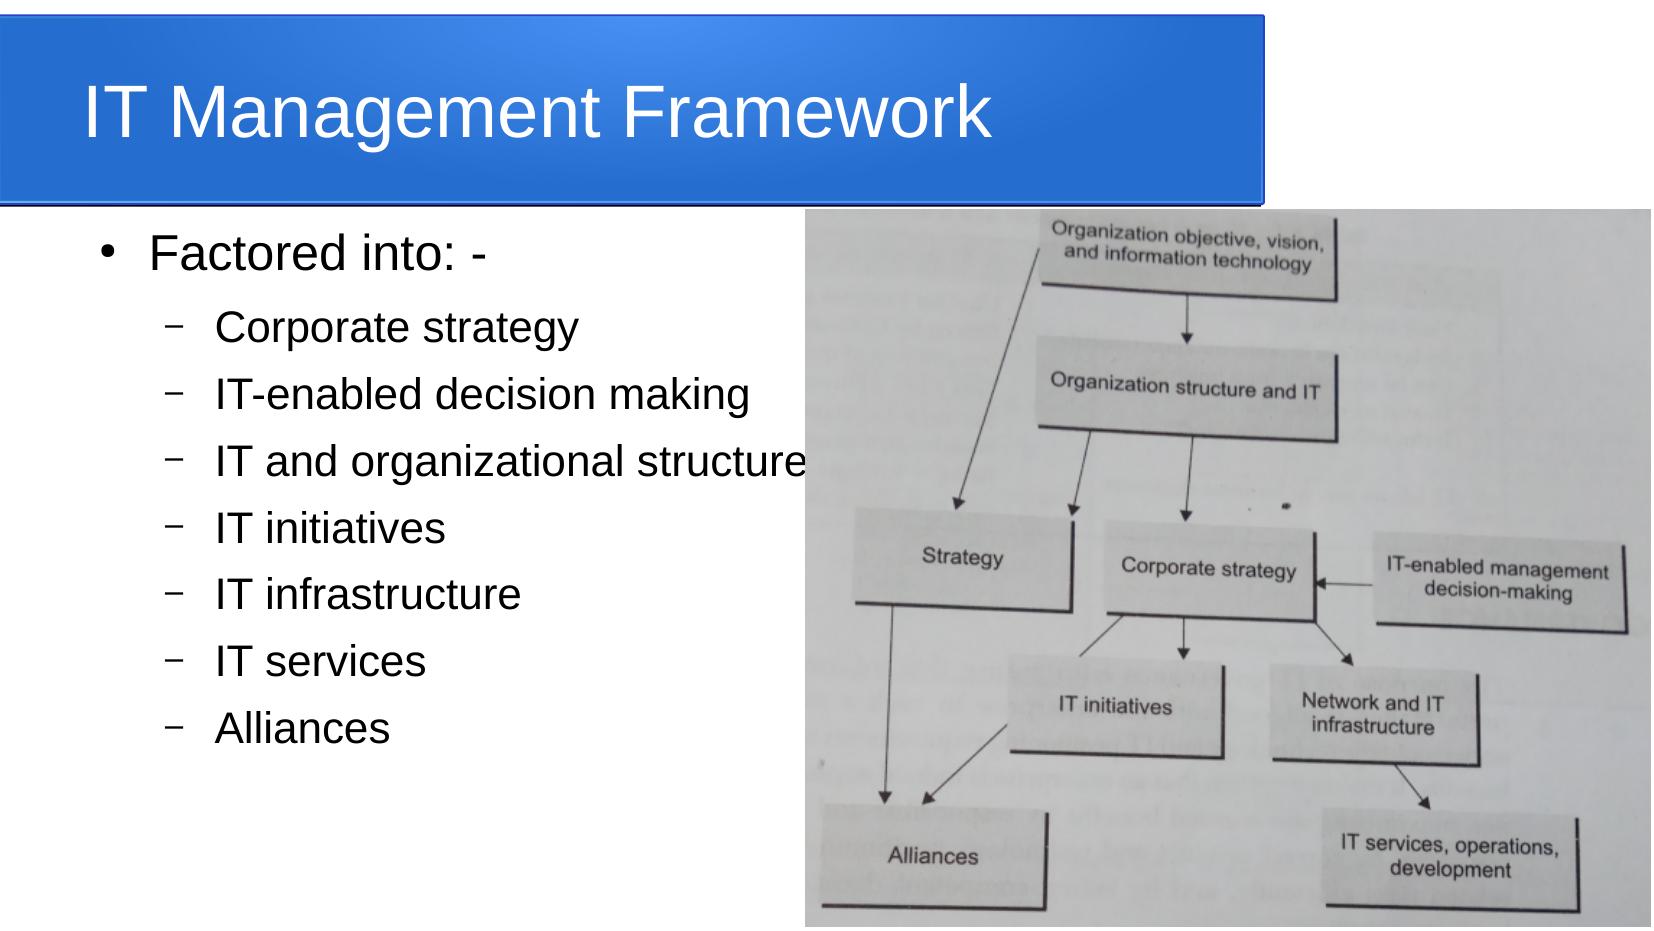

# IT Management Framework
Factored into: -
Corporate strategy
IT-enabled decision making
IT and organizational structure
IT initiatives
IT infrastructure
IT services
Alliances